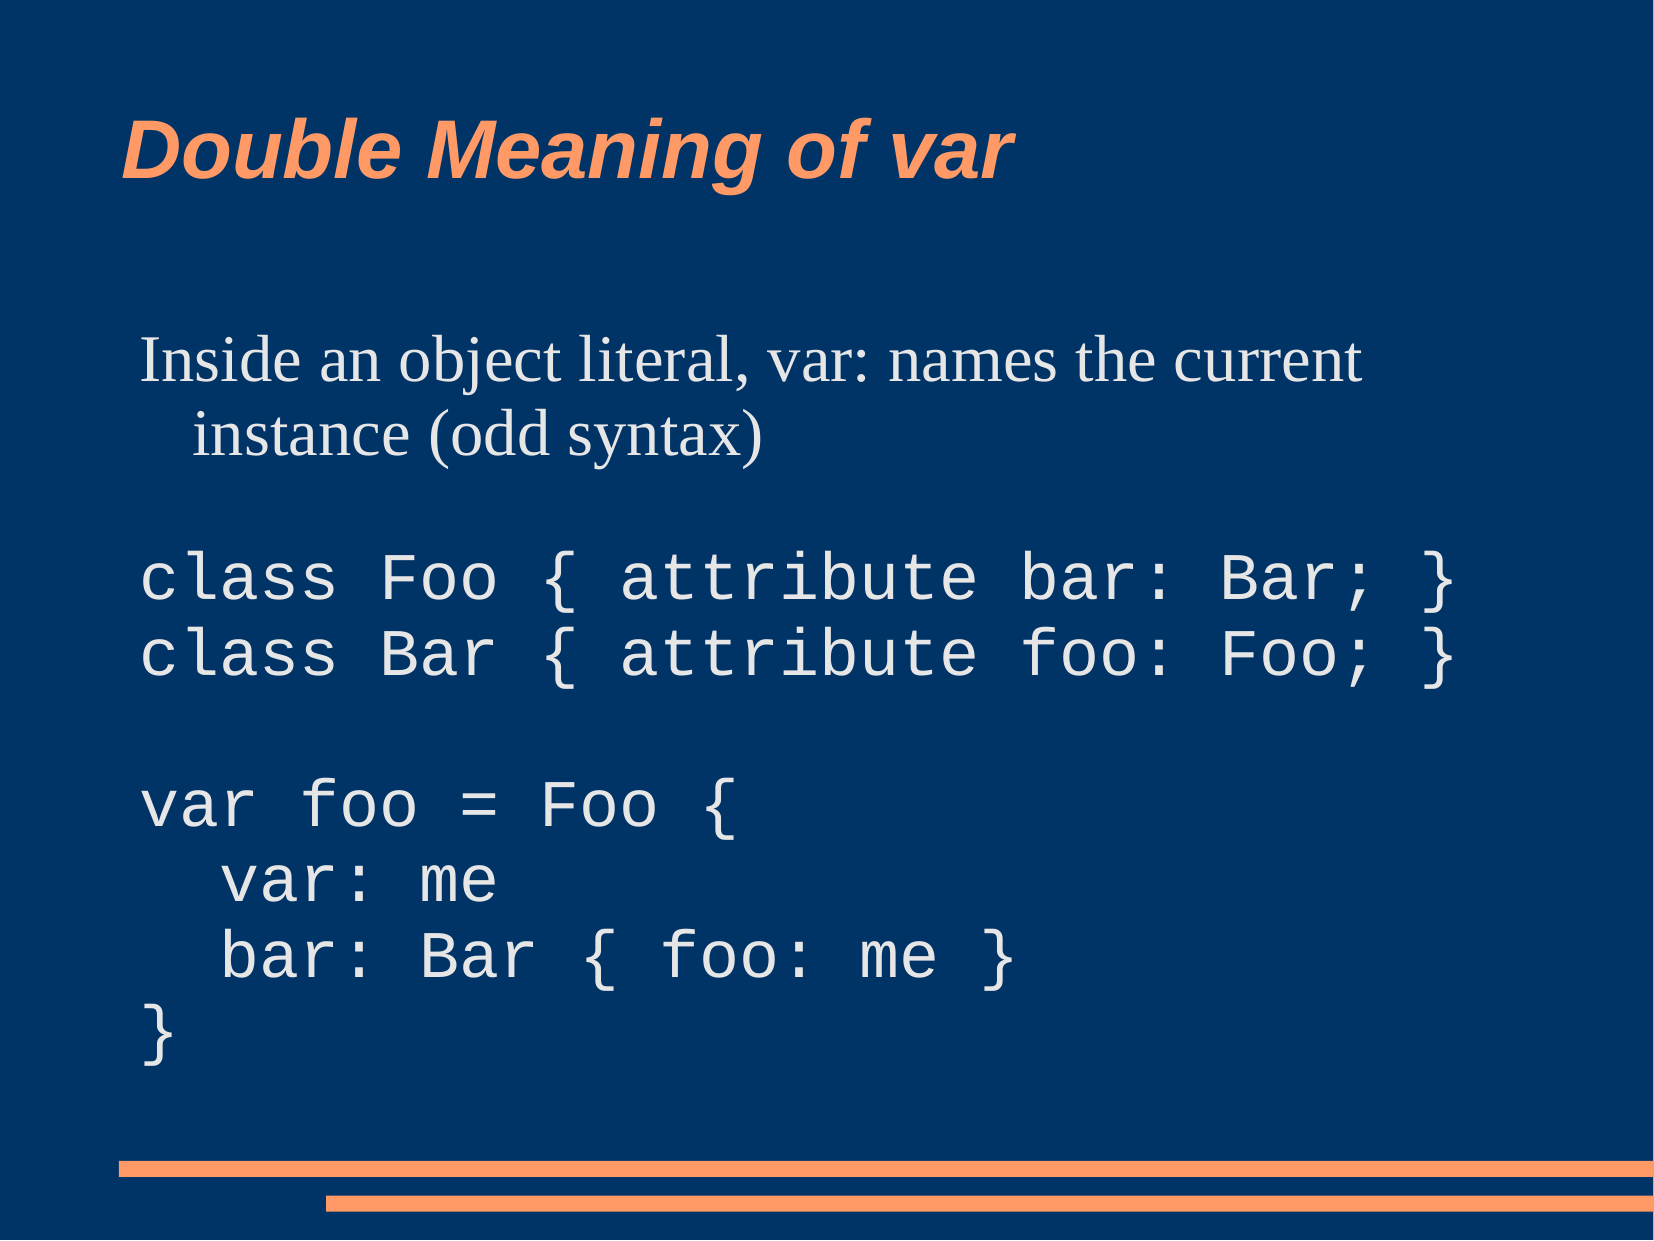

# Double Meaning of var
Inside an object literal, var: names the current instance (odd syntax)
class Foo { attribute bar: Bar; }
class Bar { attribute foo: Foo; }
var foo = Foo {
 var: me
 bar: Bar { foo: me }
}